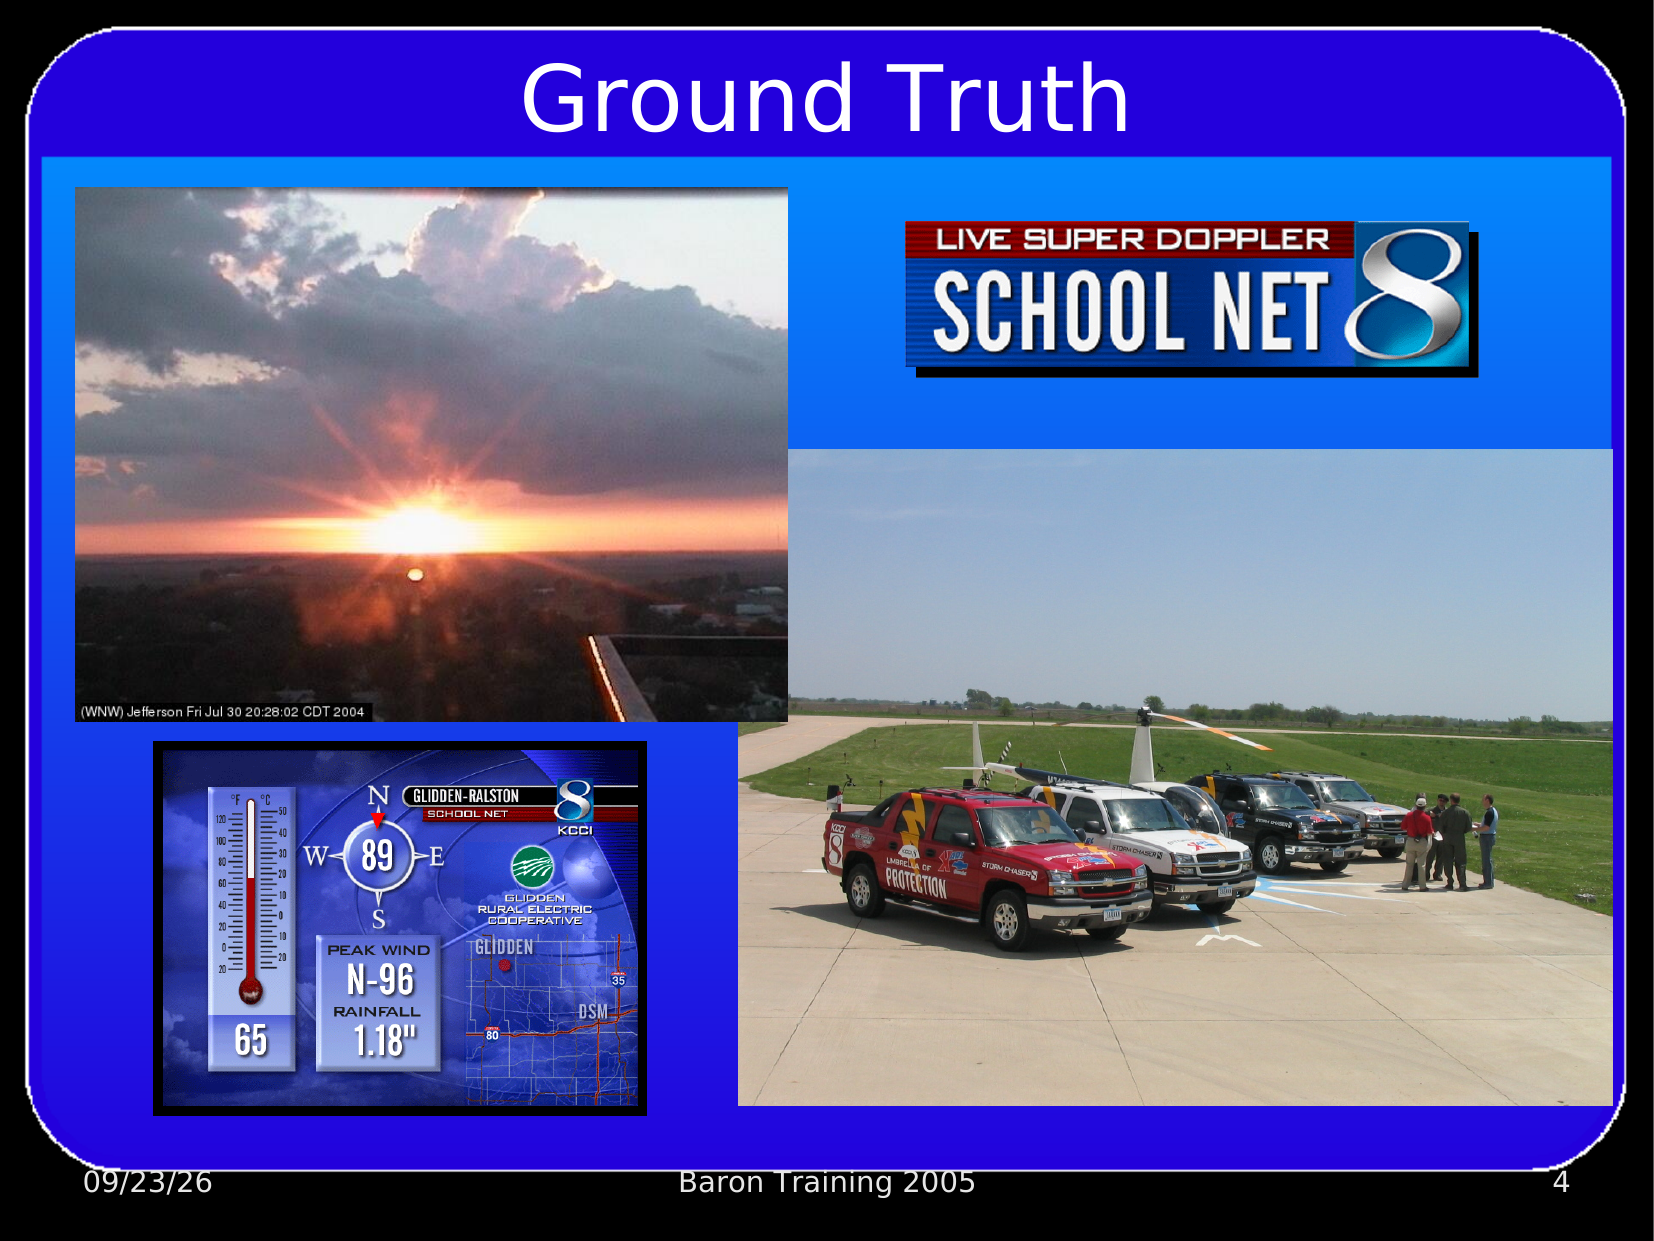

# Ground Truth
Baron Training 2005
4